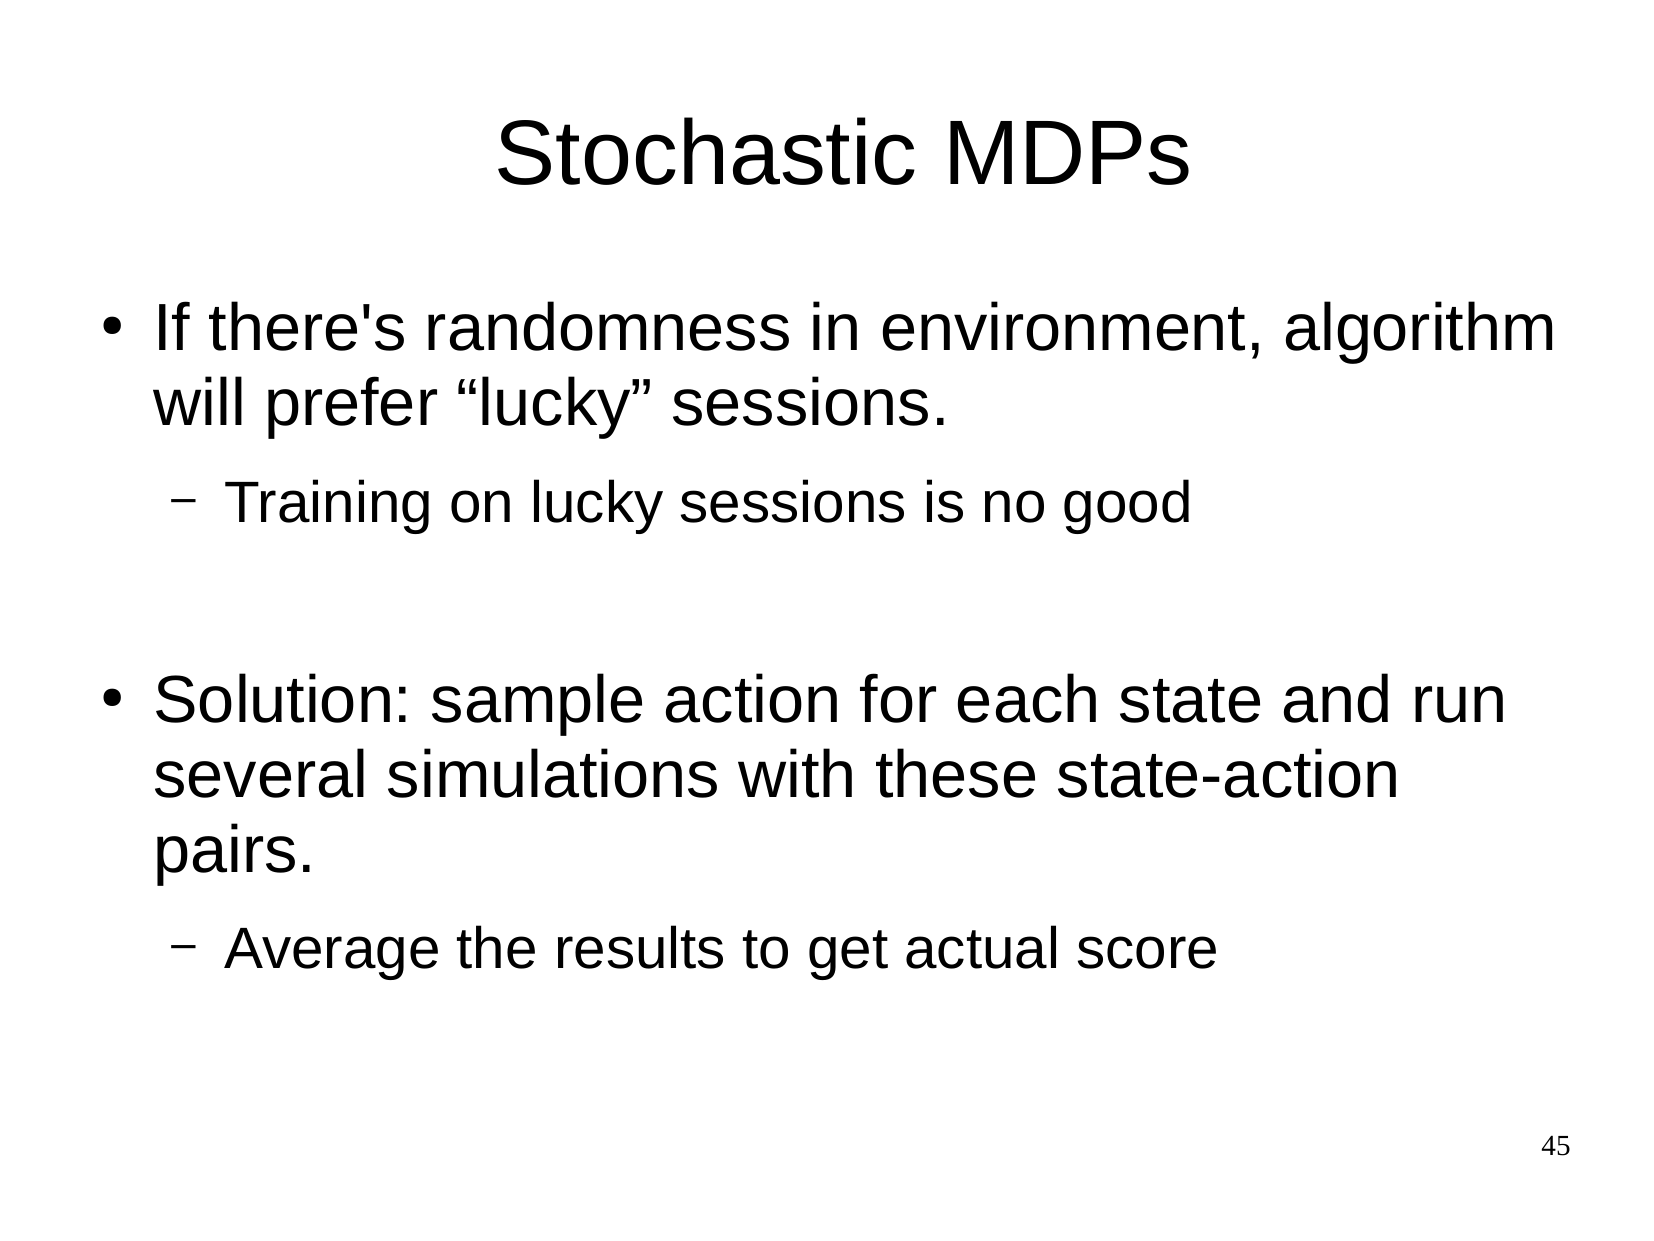

# Stochastic MDPs
If there's randomness in environment, algorithm will prefer “lucky” sessions.
Training on lucky sessions is no good
Solution: sample action for each state and run several simulations with these state-action pairs.
Average the results to get actual score
45